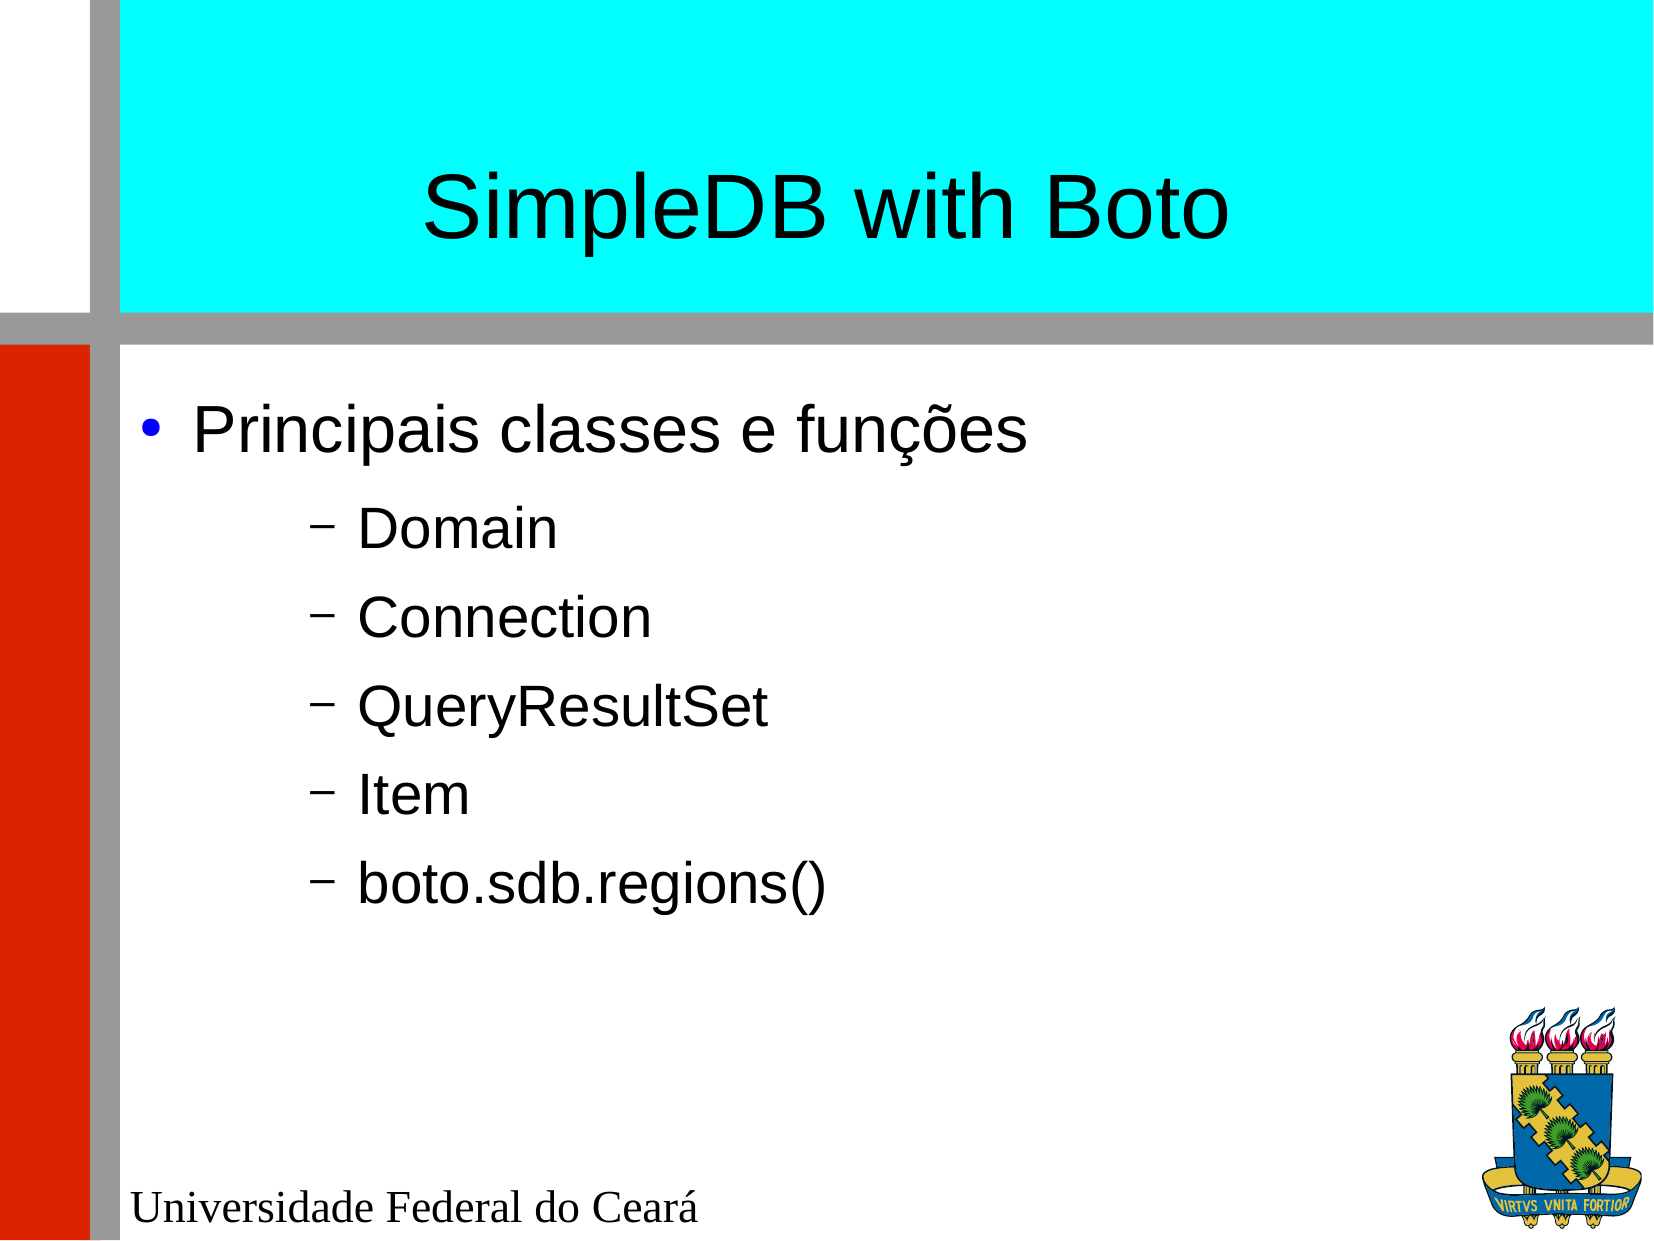

# SimpleDB with Boto
Principais classes e funções
Domain
Connection
QueryResultSet
Item
boto.sdb.regions()